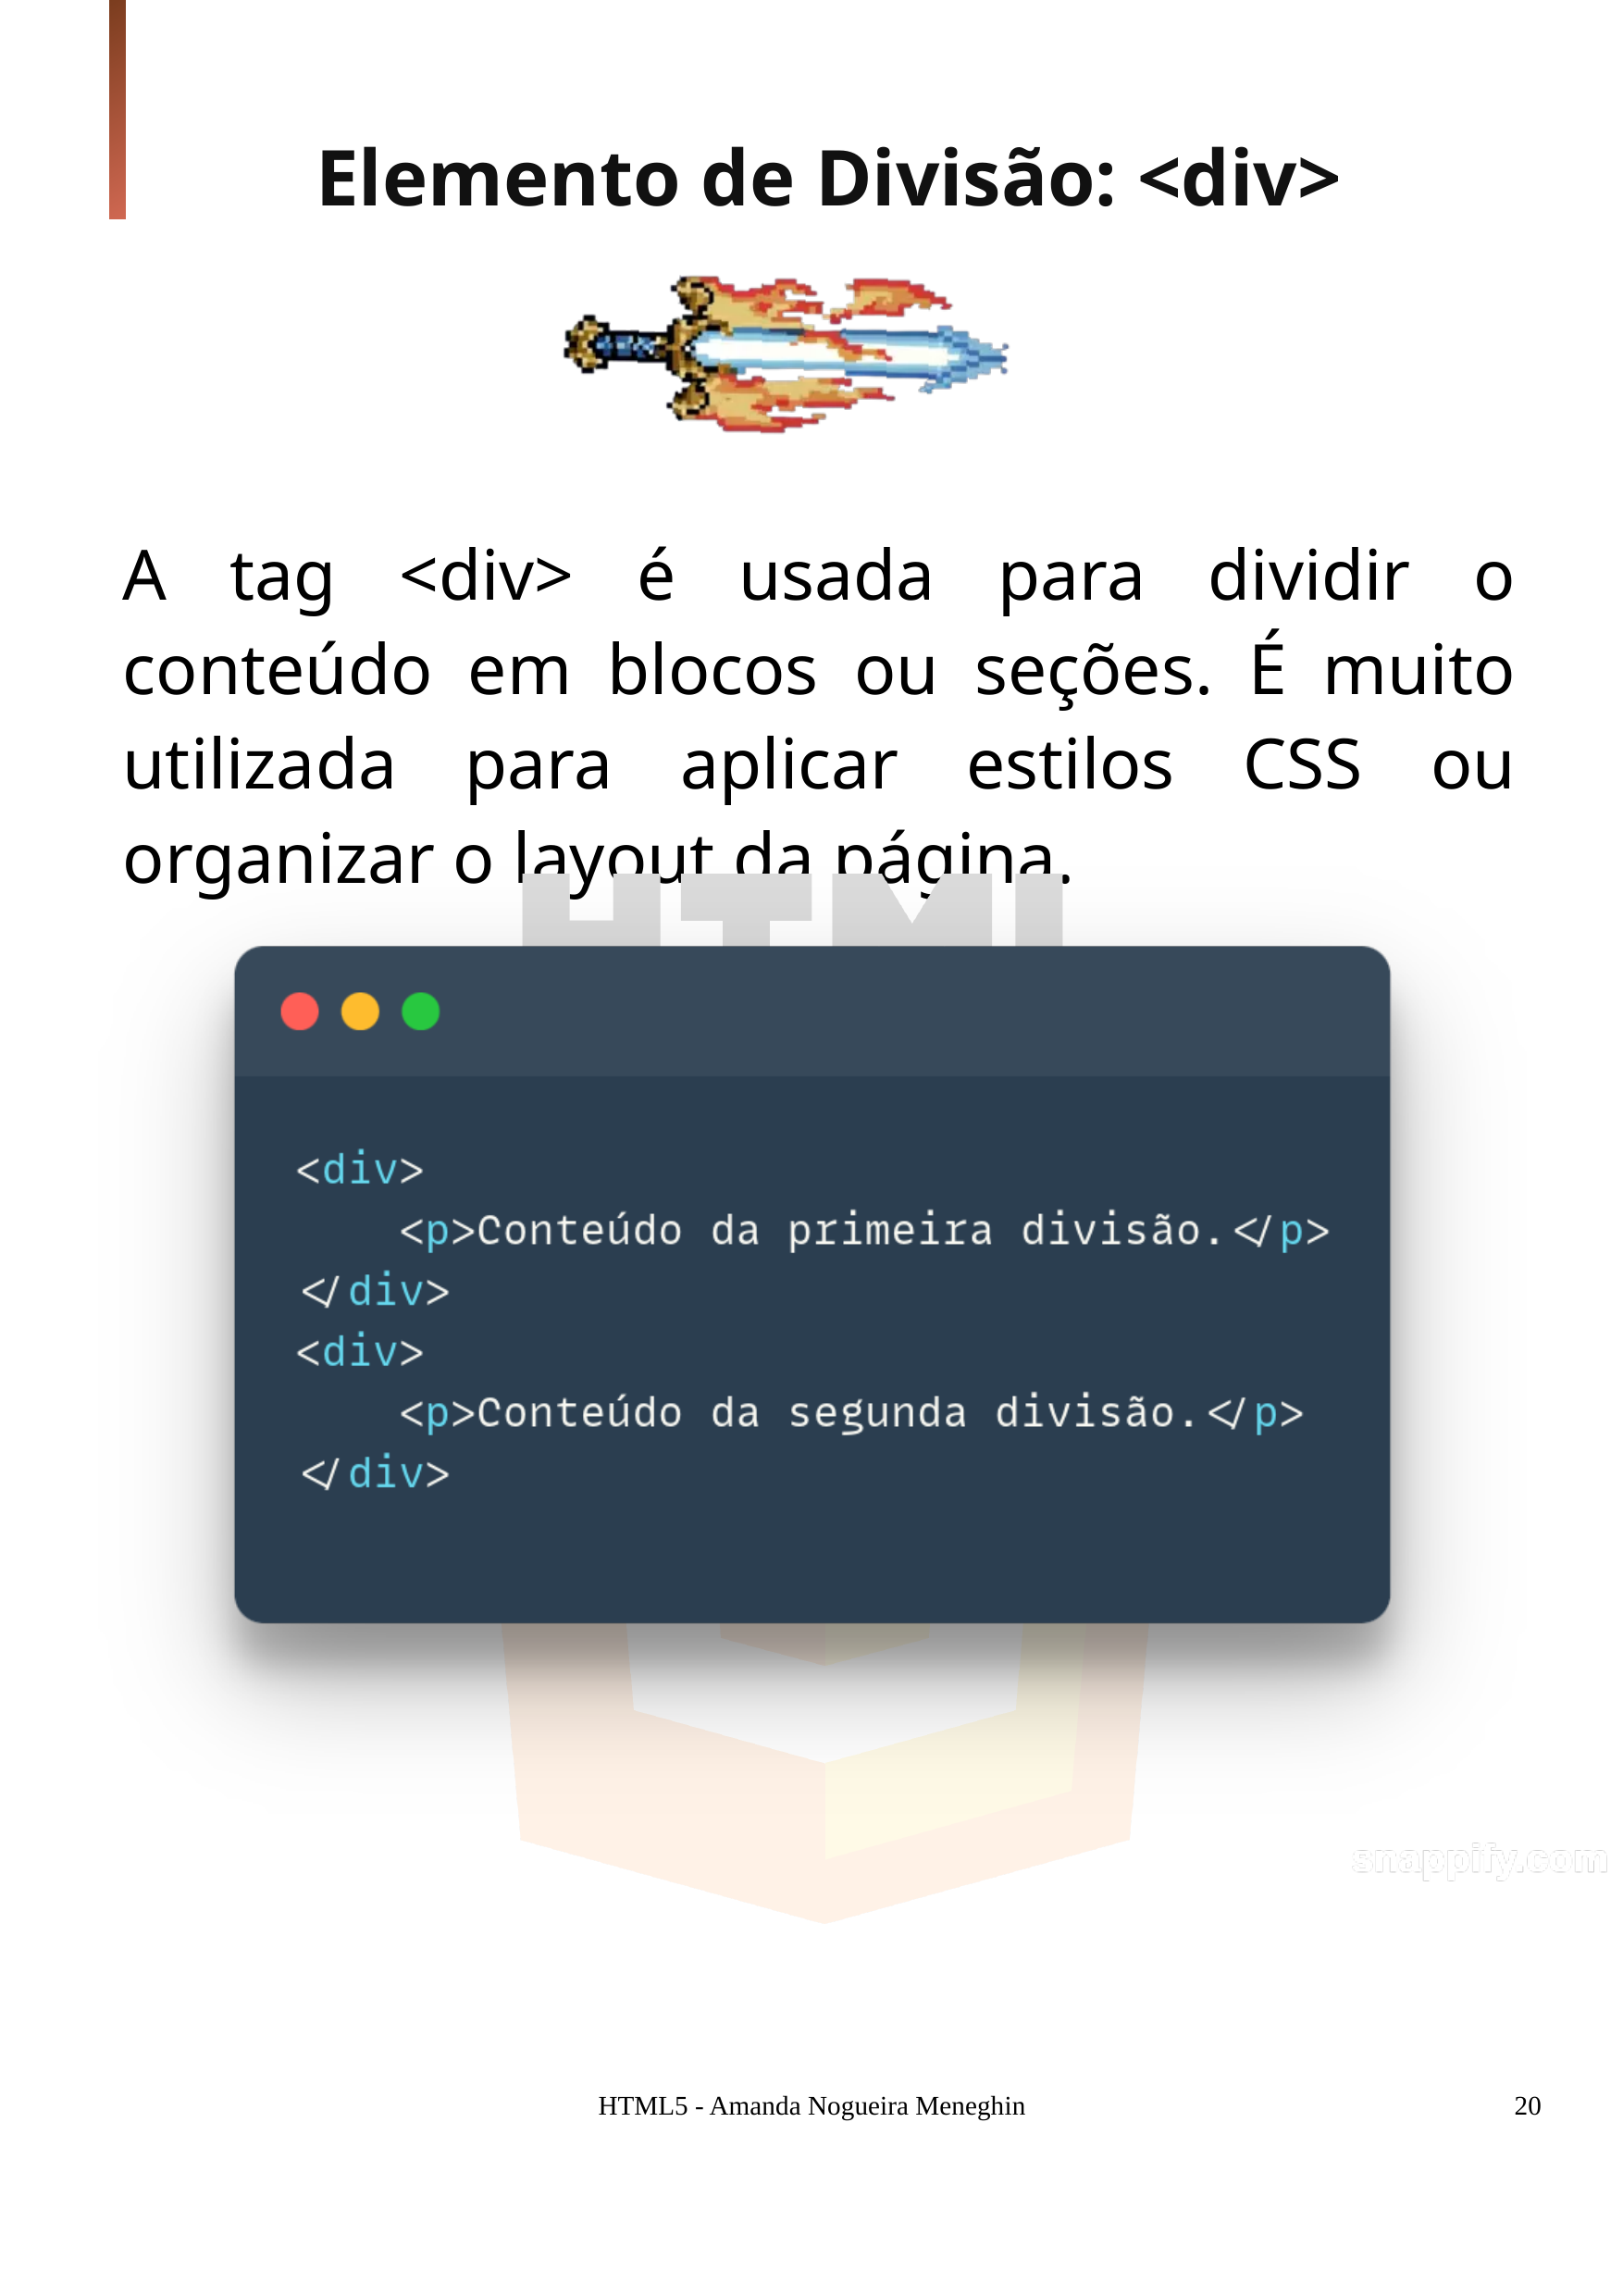

Elemento de Divisão: <div>
A tag <div> é usada para dividir o conteúdo em blocos ou seções. É muito utilizada para aplicar estilos CSS ou organizar o layout da página.
HTML5 - Amanda Nogueira Meneghin
20